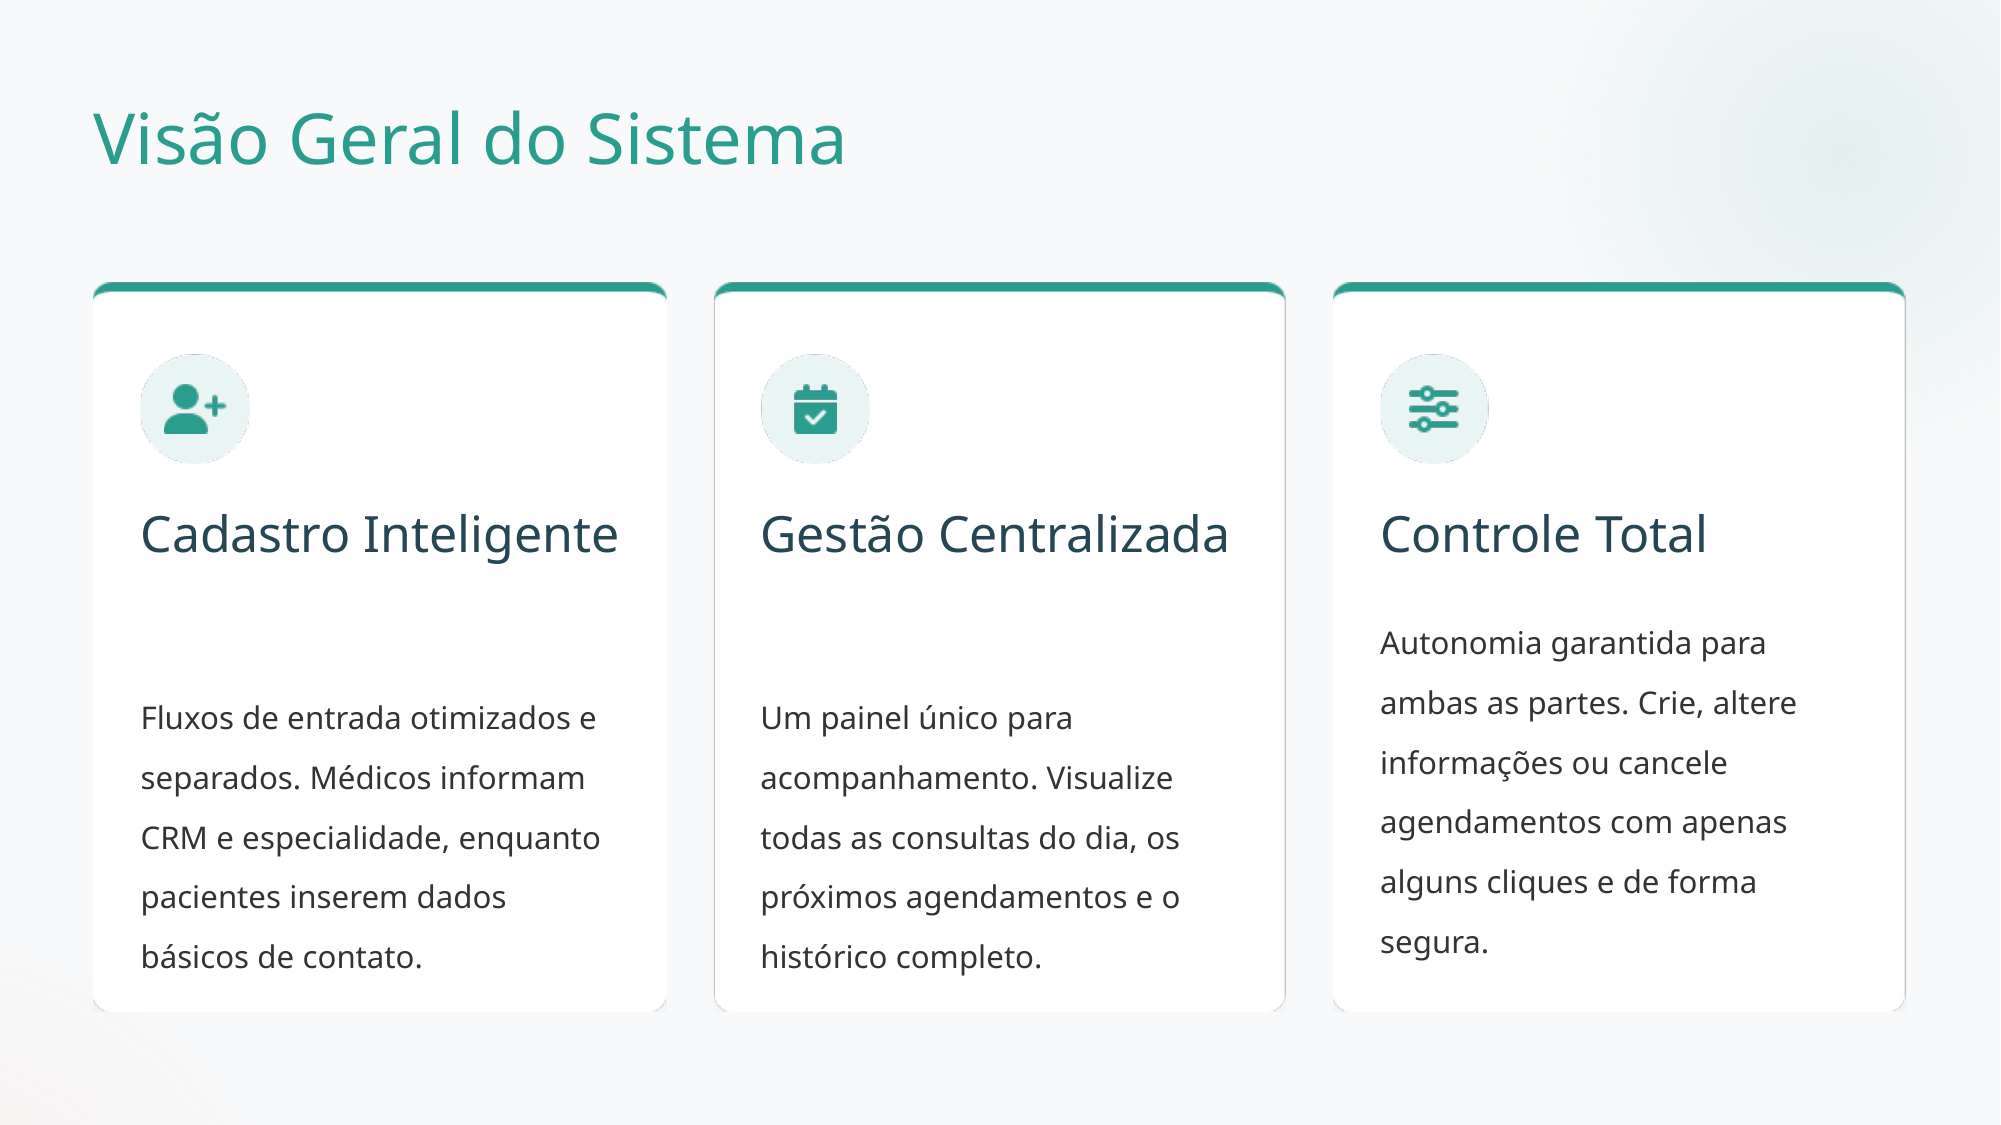

Visão Geral do Sistema
Cadastro Inteligente
Gestão Centralizada
Controle Total
Autonomia garantida para ambas as partes. Crie, altere informações ou cancele agendamentos com apenas alguns cliques e de forma segura.
Fluxos de entrada otimizados e separados. Médicos informam CRM e especialidade, enquanto pacientes inserem dados básicos de contato.
Um painel único para acompanhamento. Visualize todas as consultas do dia, os próximos agendamentos e o histórico completo.